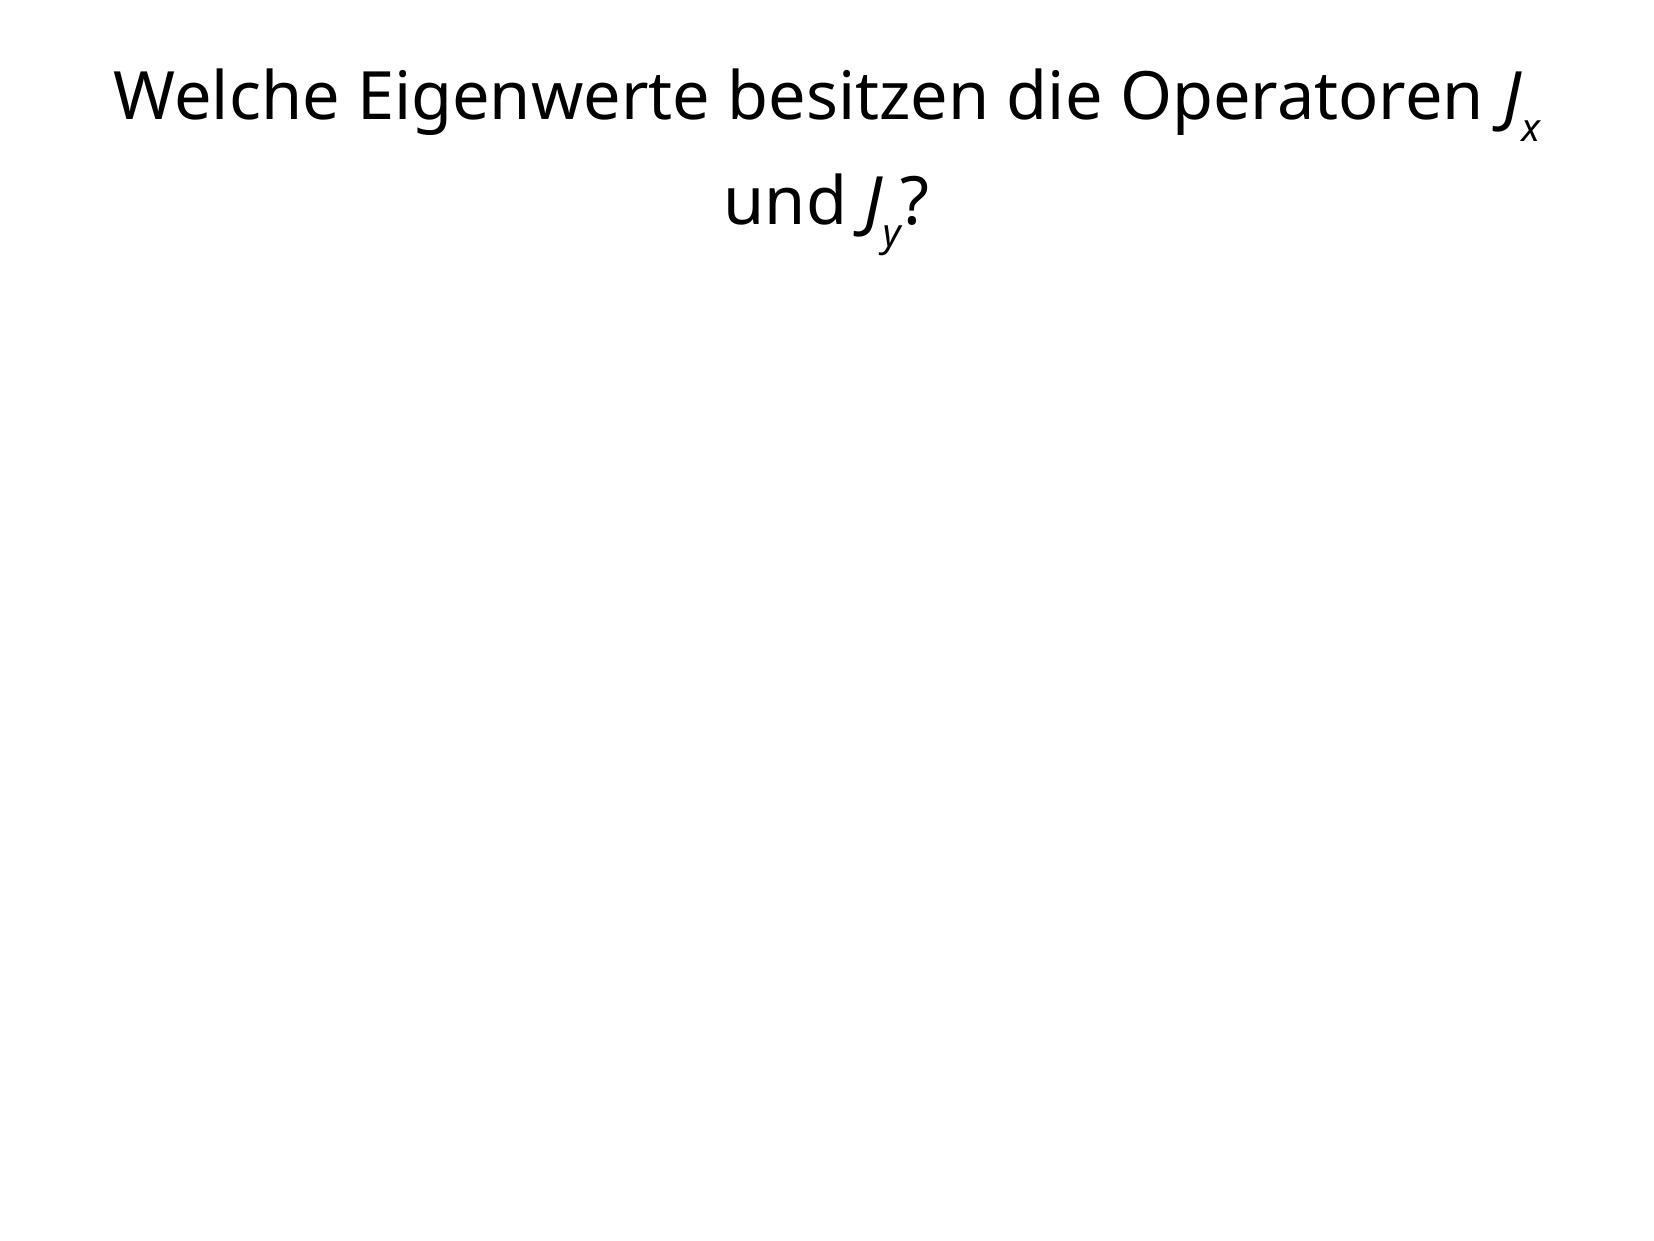

# Welche Eigenwerte besitzen die Operatoren Jx und Jy?